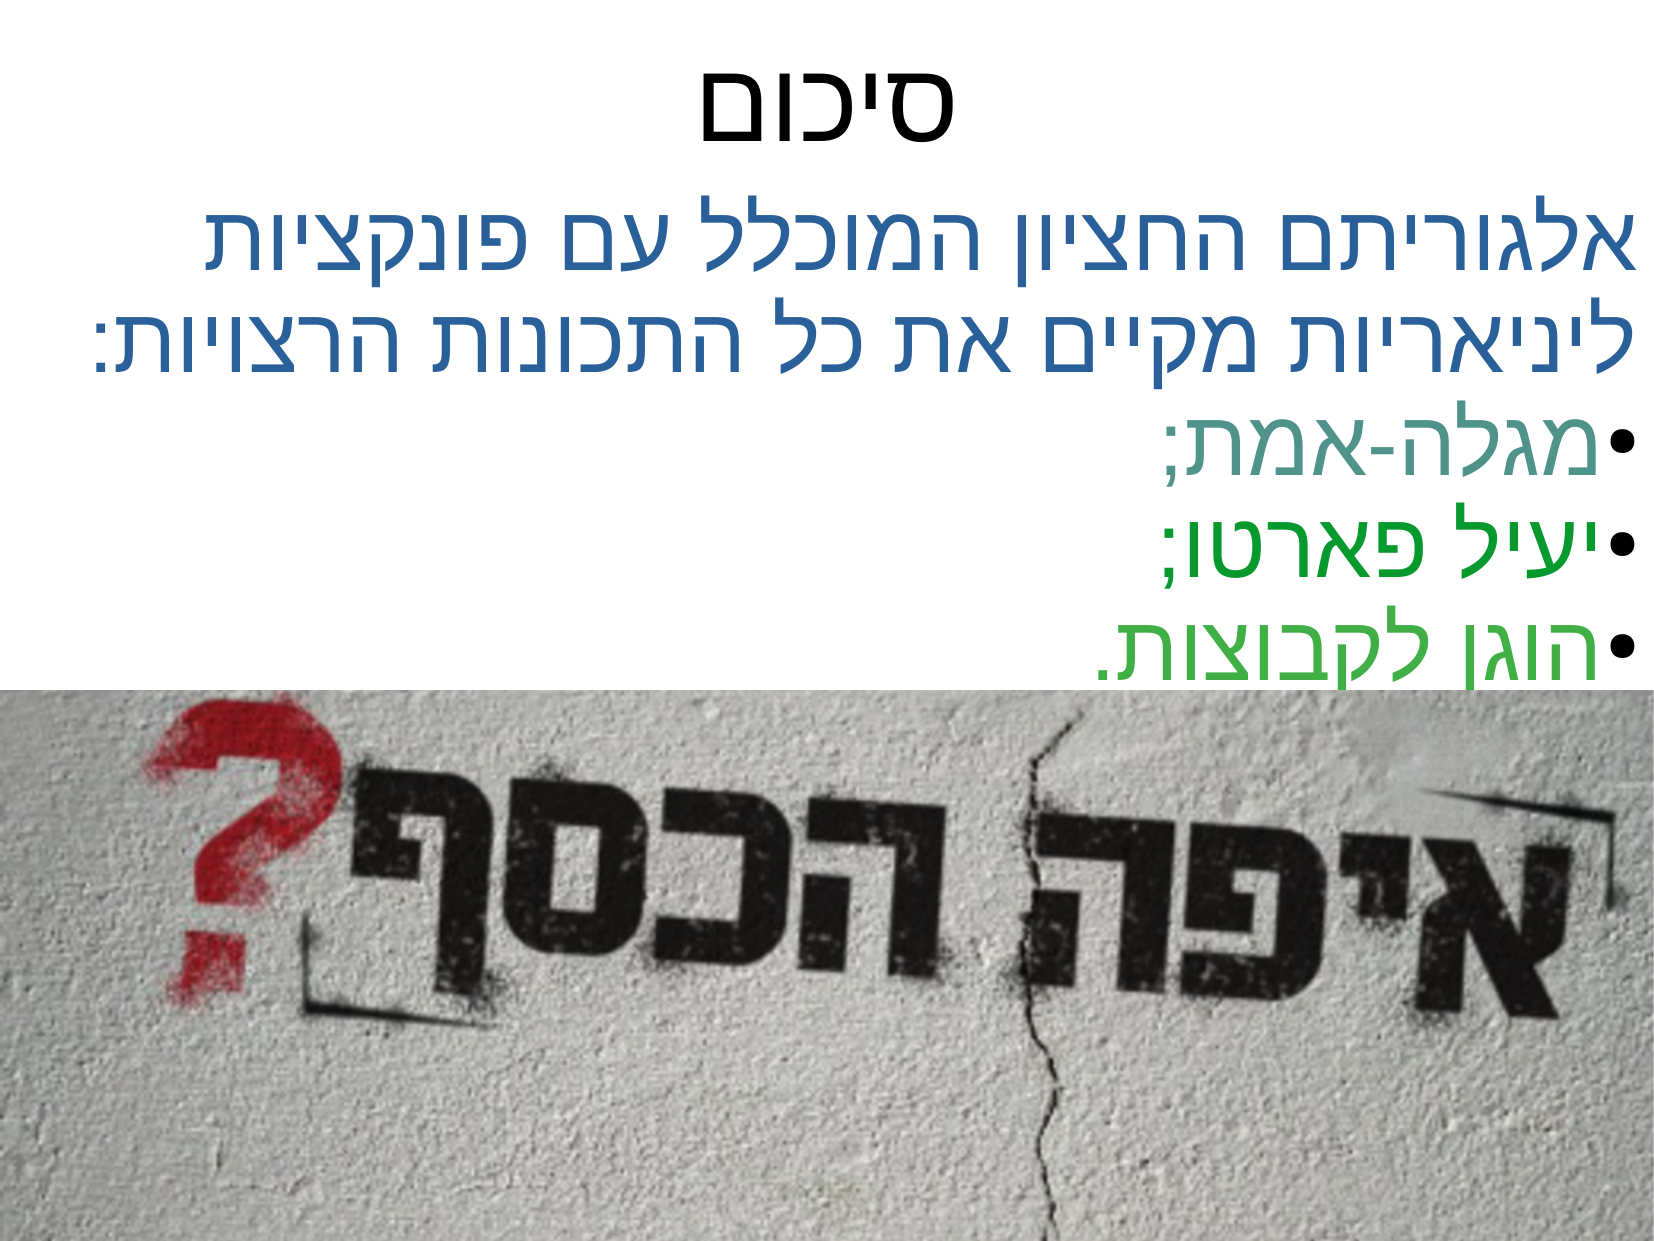

# סיכום
אלגוריתם החציון המוכלל עם פונקציות ליניאריות מקיים את כל התכונות הרצויות:
מגלה-אמת;
יעיל פארטו;
הוגן לקבוצות.